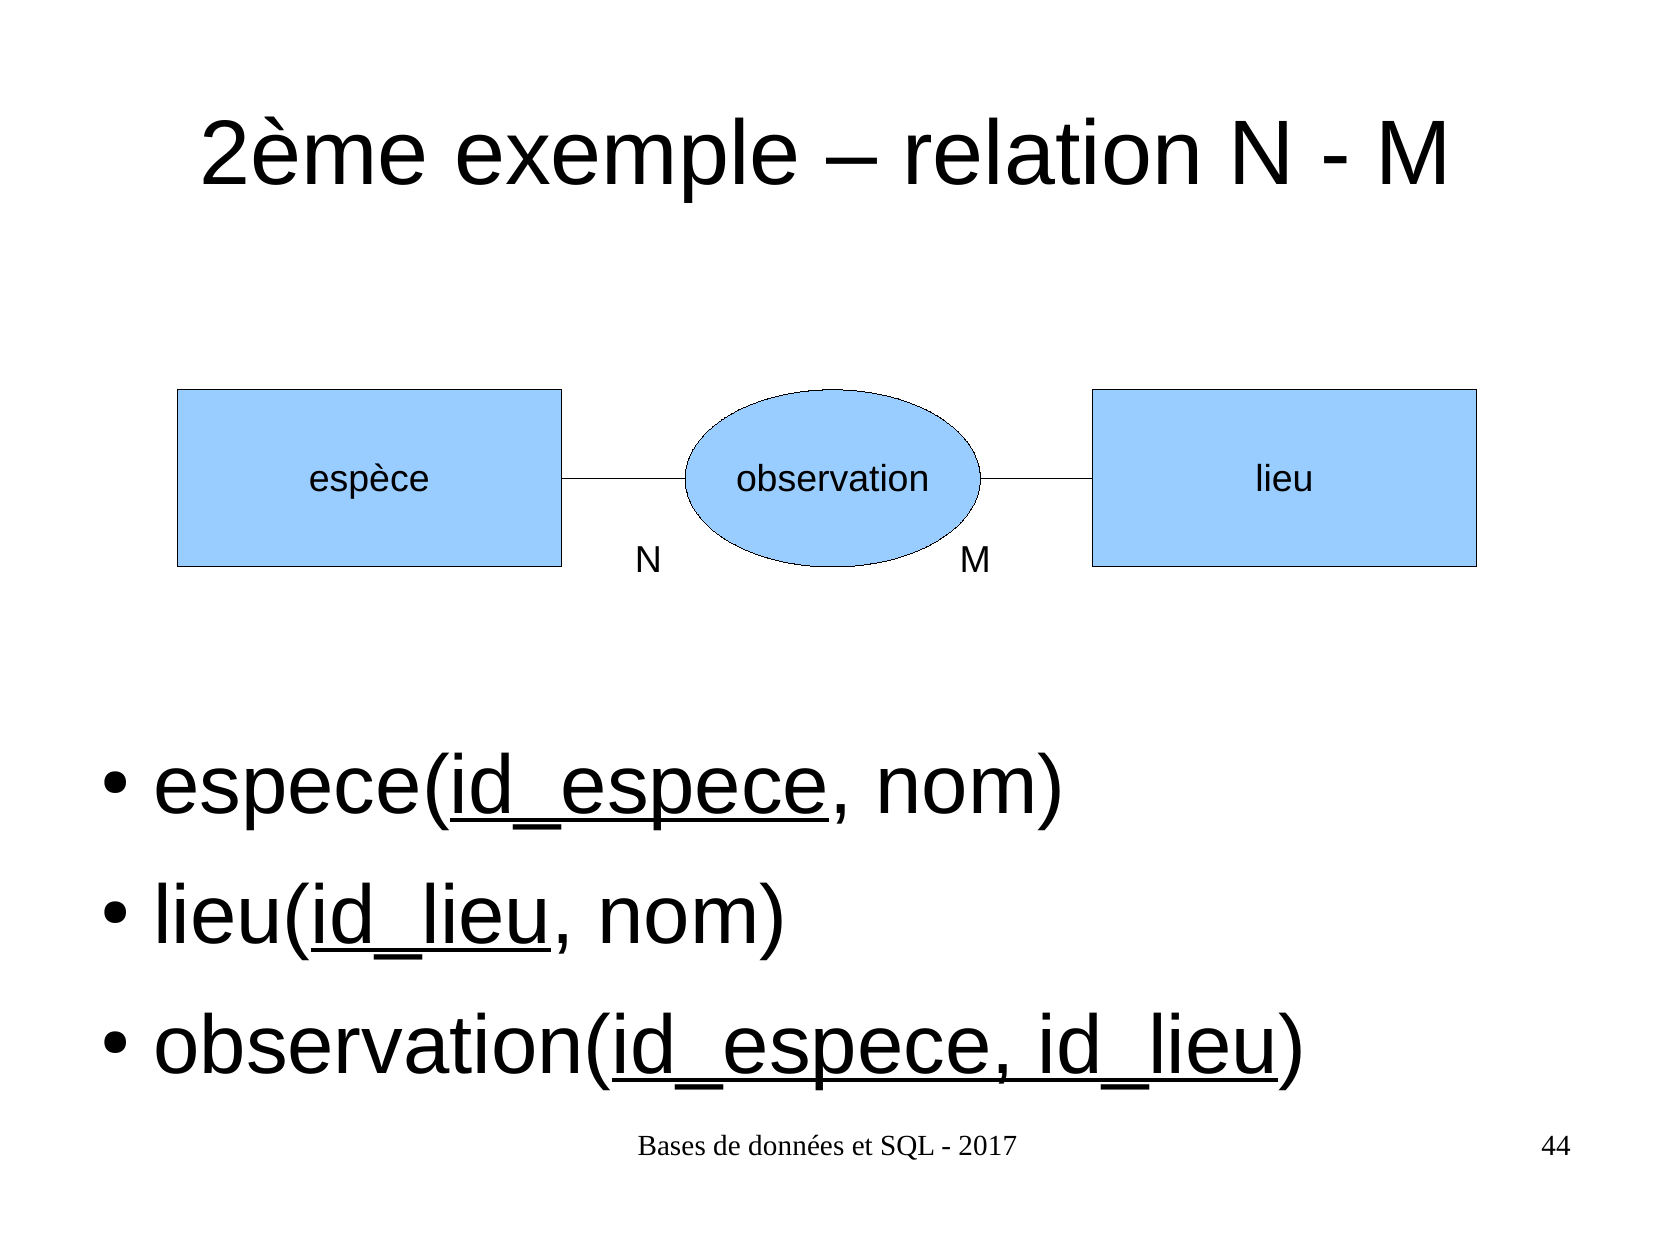

# 2ème exemple – relation N - M
espèce
observation
lieu
N
M
espece(id_espece, nom)
lieu(id_lieu, nom)
observation(id_espece, id_lieu)
Bases de données et SQL - 2017
44